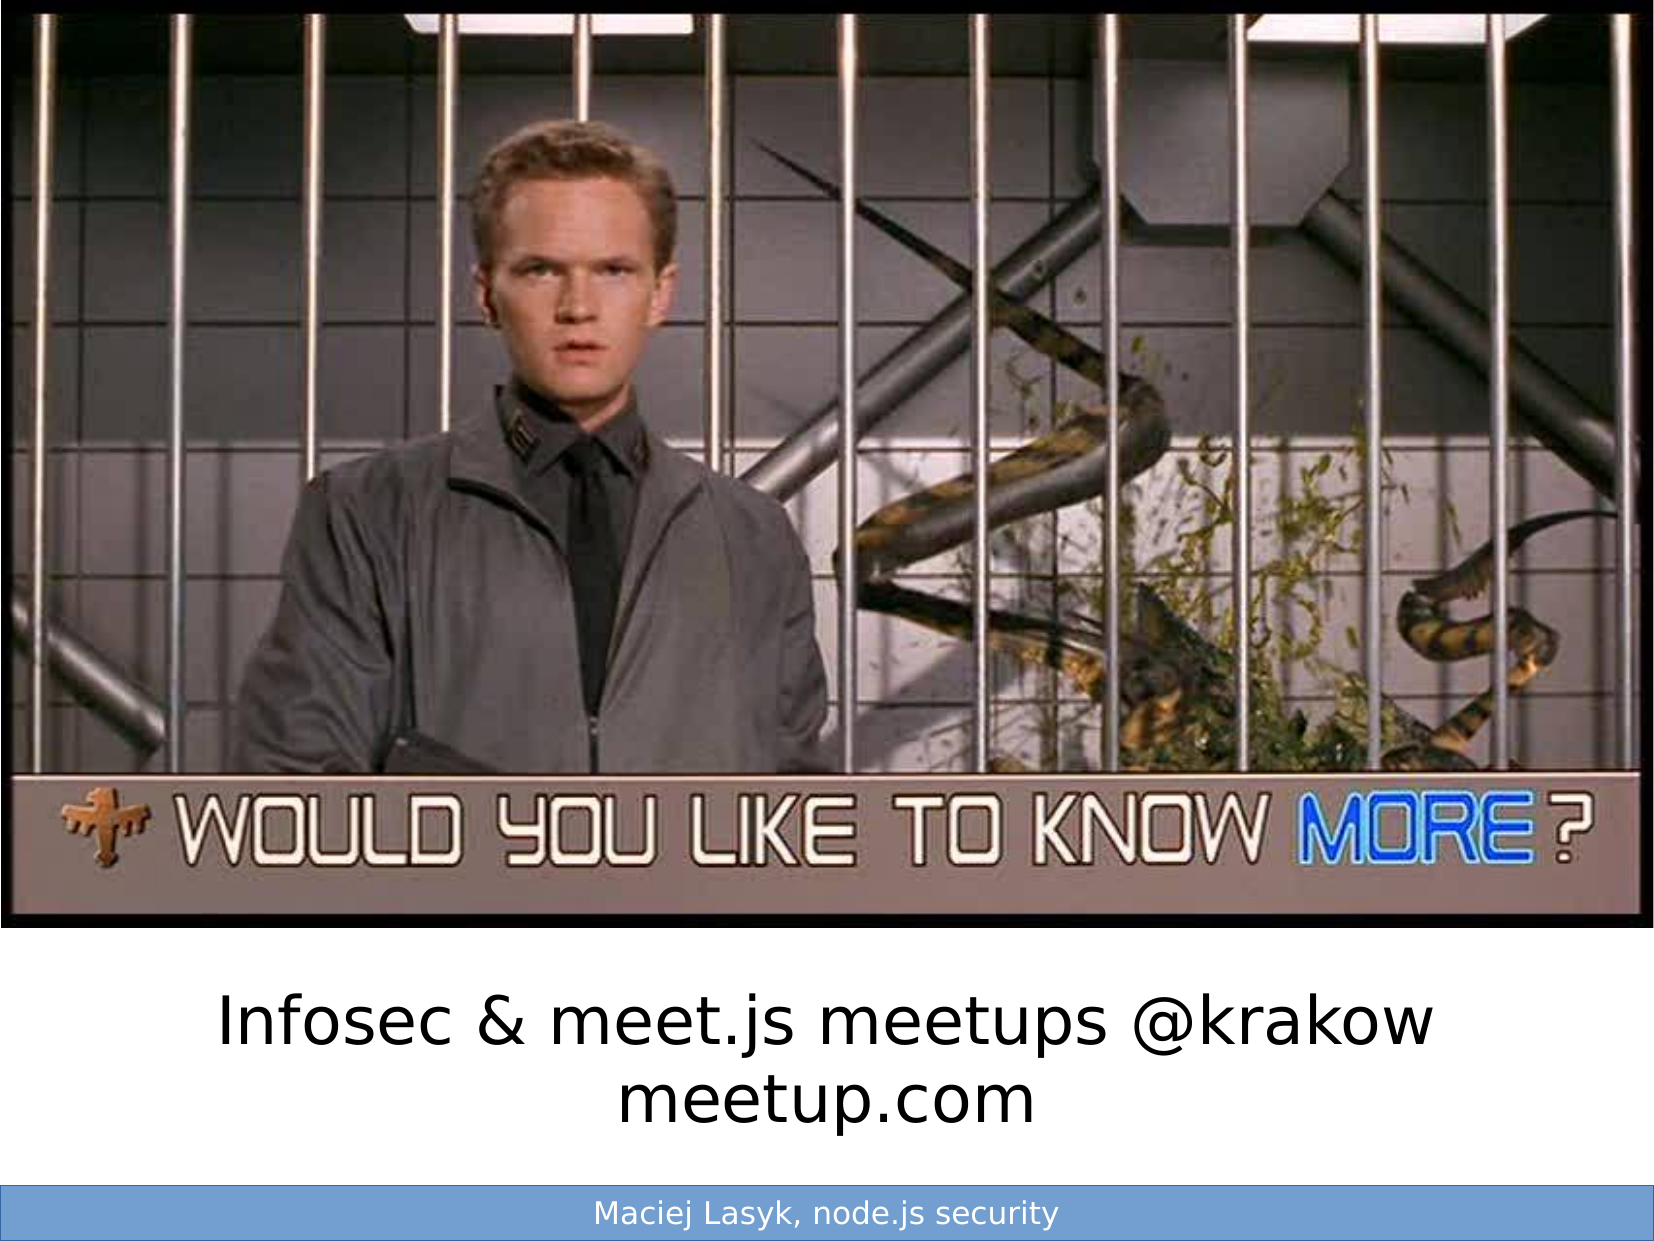

Infosec & meet.js meetups @krakow
meetup.com
 1/25
Maciej Lasyk, node.js security
Maciej Lasyk, node.js security